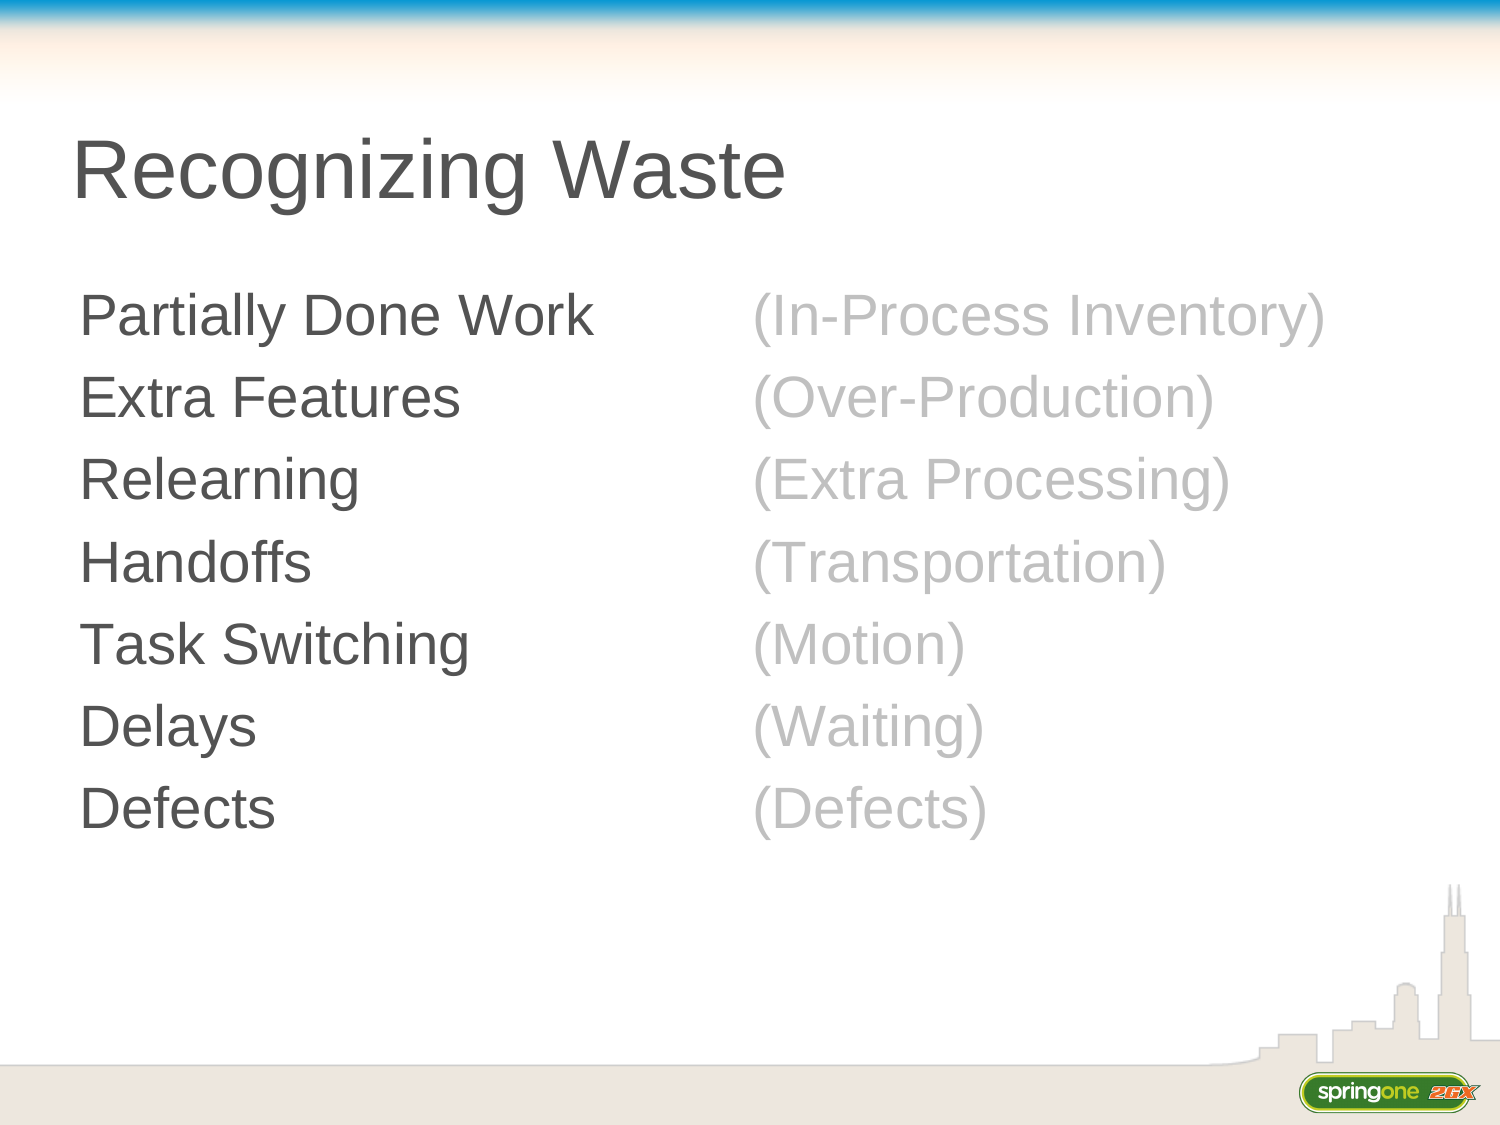

# Recognizing Waste
Partially Done Work		(In-Process Inventory)
Extra Features		(Over-Production)
Relearning			(Extra Processing)
Handoffs			(Transportation)
Task Switching		(Motion)
Delays				(Waiting)
Defects				(Defects)